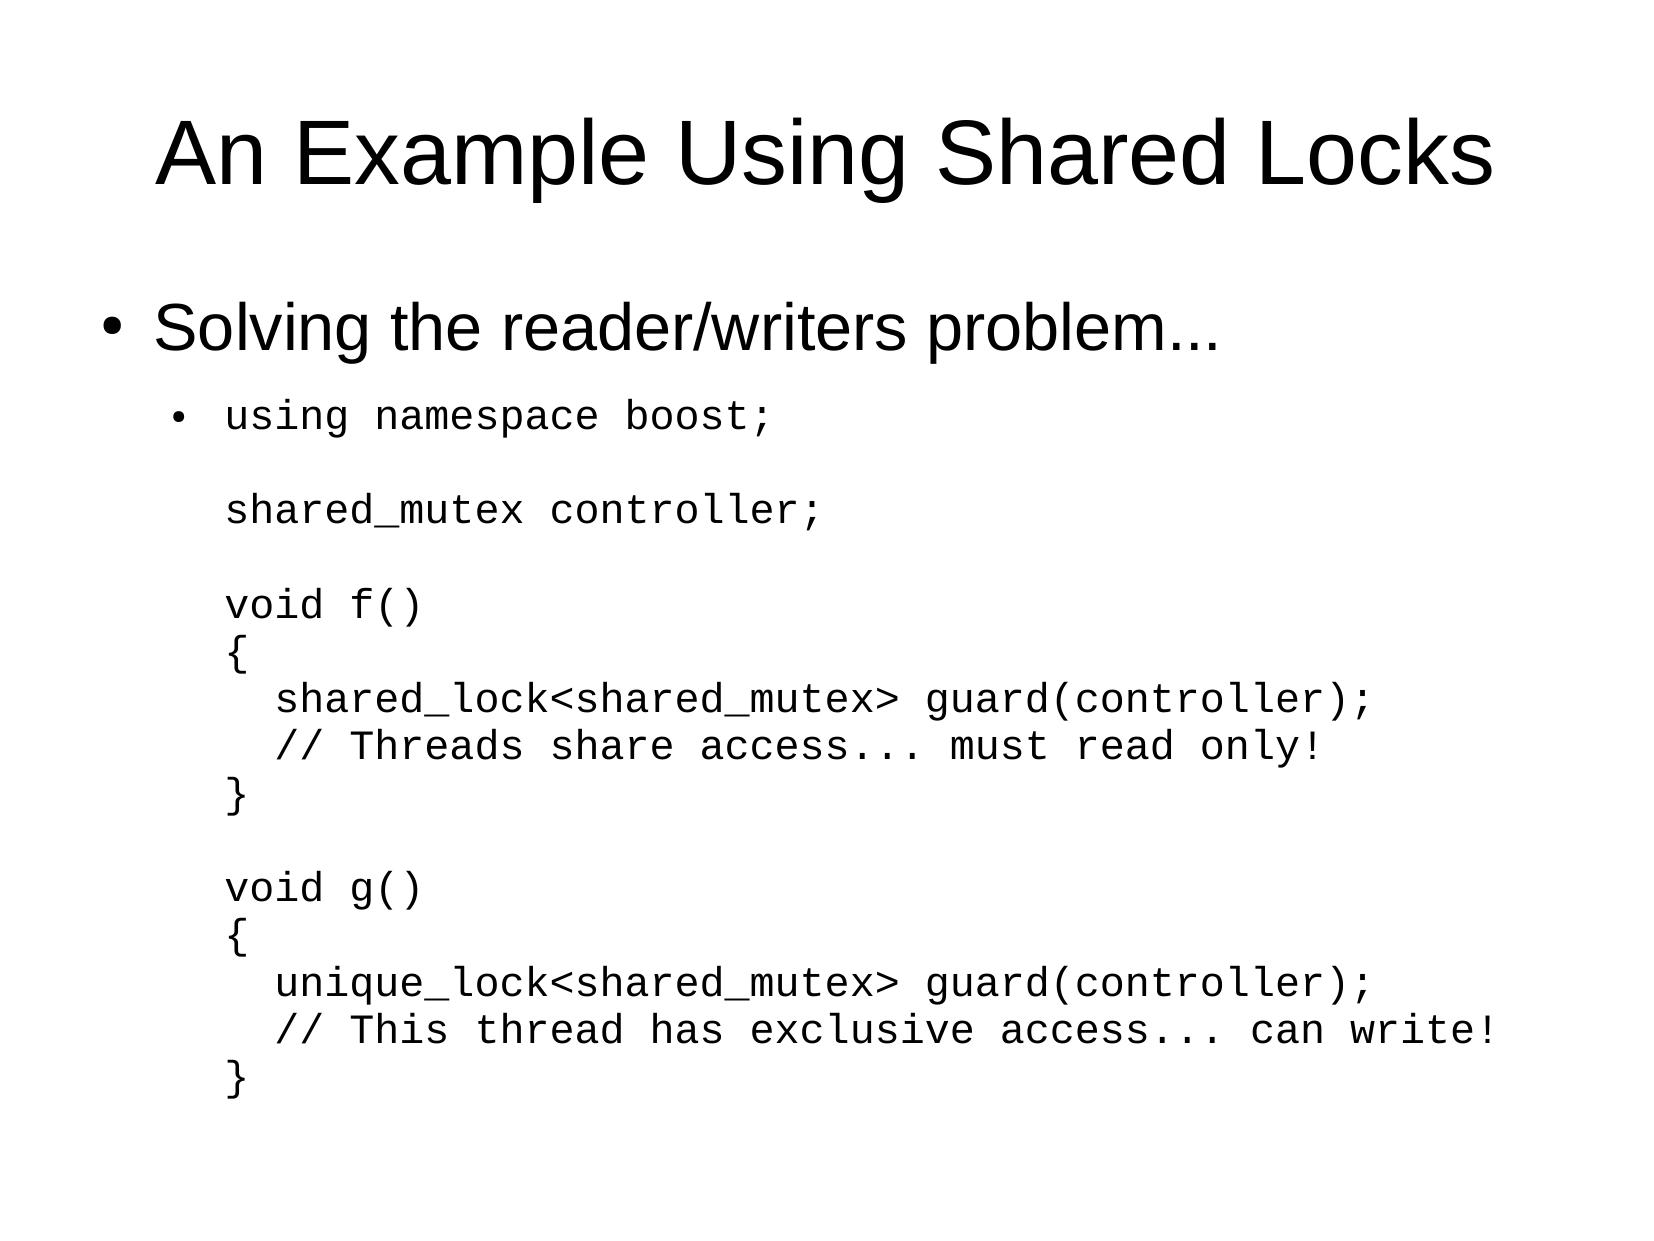

# An Example Using Shared Locks
Solving the reader/writers problem...
using namespace boost;
shared_mutex controller;
void f()
{
 shared_lock<shared_mutex> guard(controller);
 // Threads share access... must read only!
}
void g()
{
 unique_lock<shared_mutex> guard(controller);
 // This thread has exclusive access... can write!
}